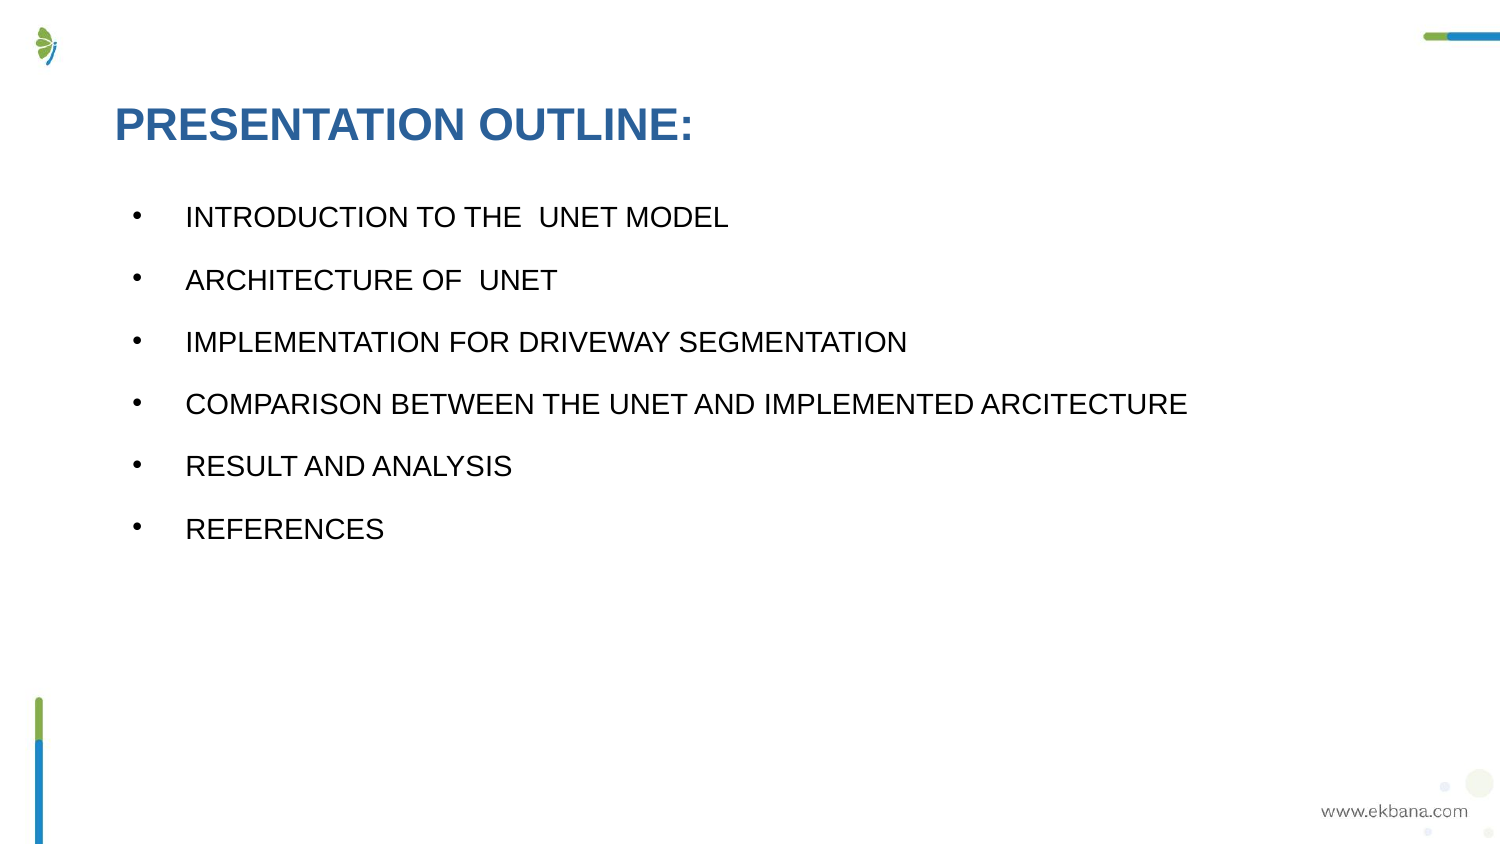

# PRESENTATION OUTLINE:
INTRODUCTION TO THE UNET MODEL
ARCHITECTURE OF UNET
IMPLEMENTATION FOR DRIVEWAY SEGMENTATION
COMPARISON BETWEEN THE UNET AND IMPLEMENTED ARCITECTURE
RESULT AND ANALYSIS
REFERENCES